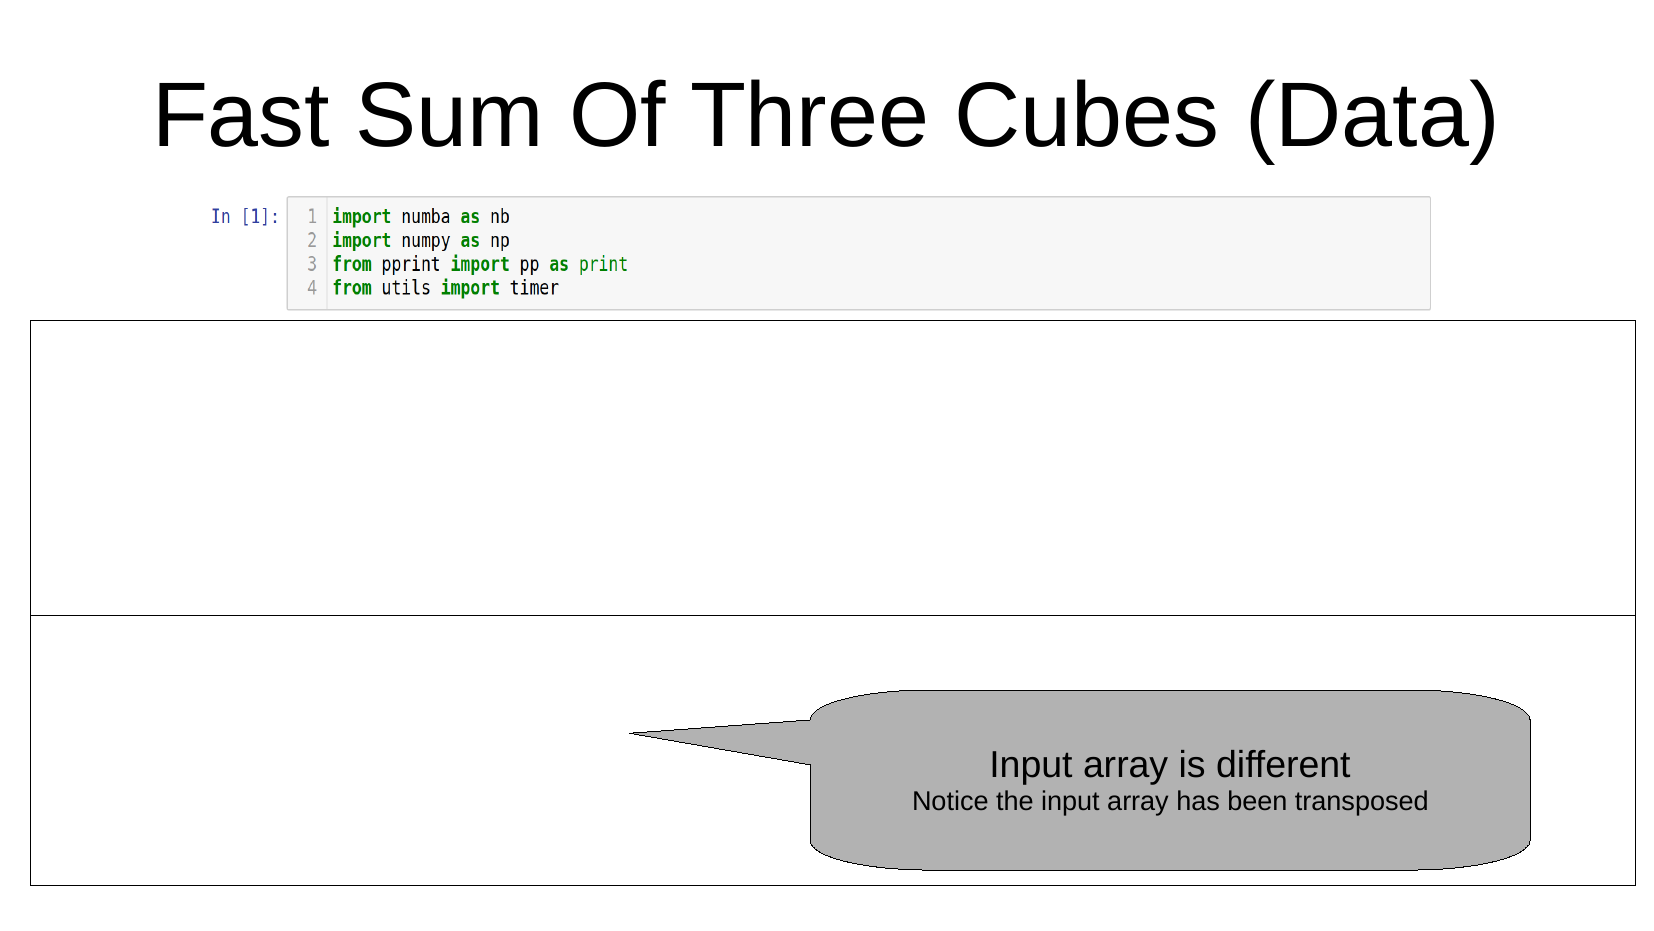

# Fast Sum Of Three Cubes (Data)
Input array is different
Notice the input array has been transposed